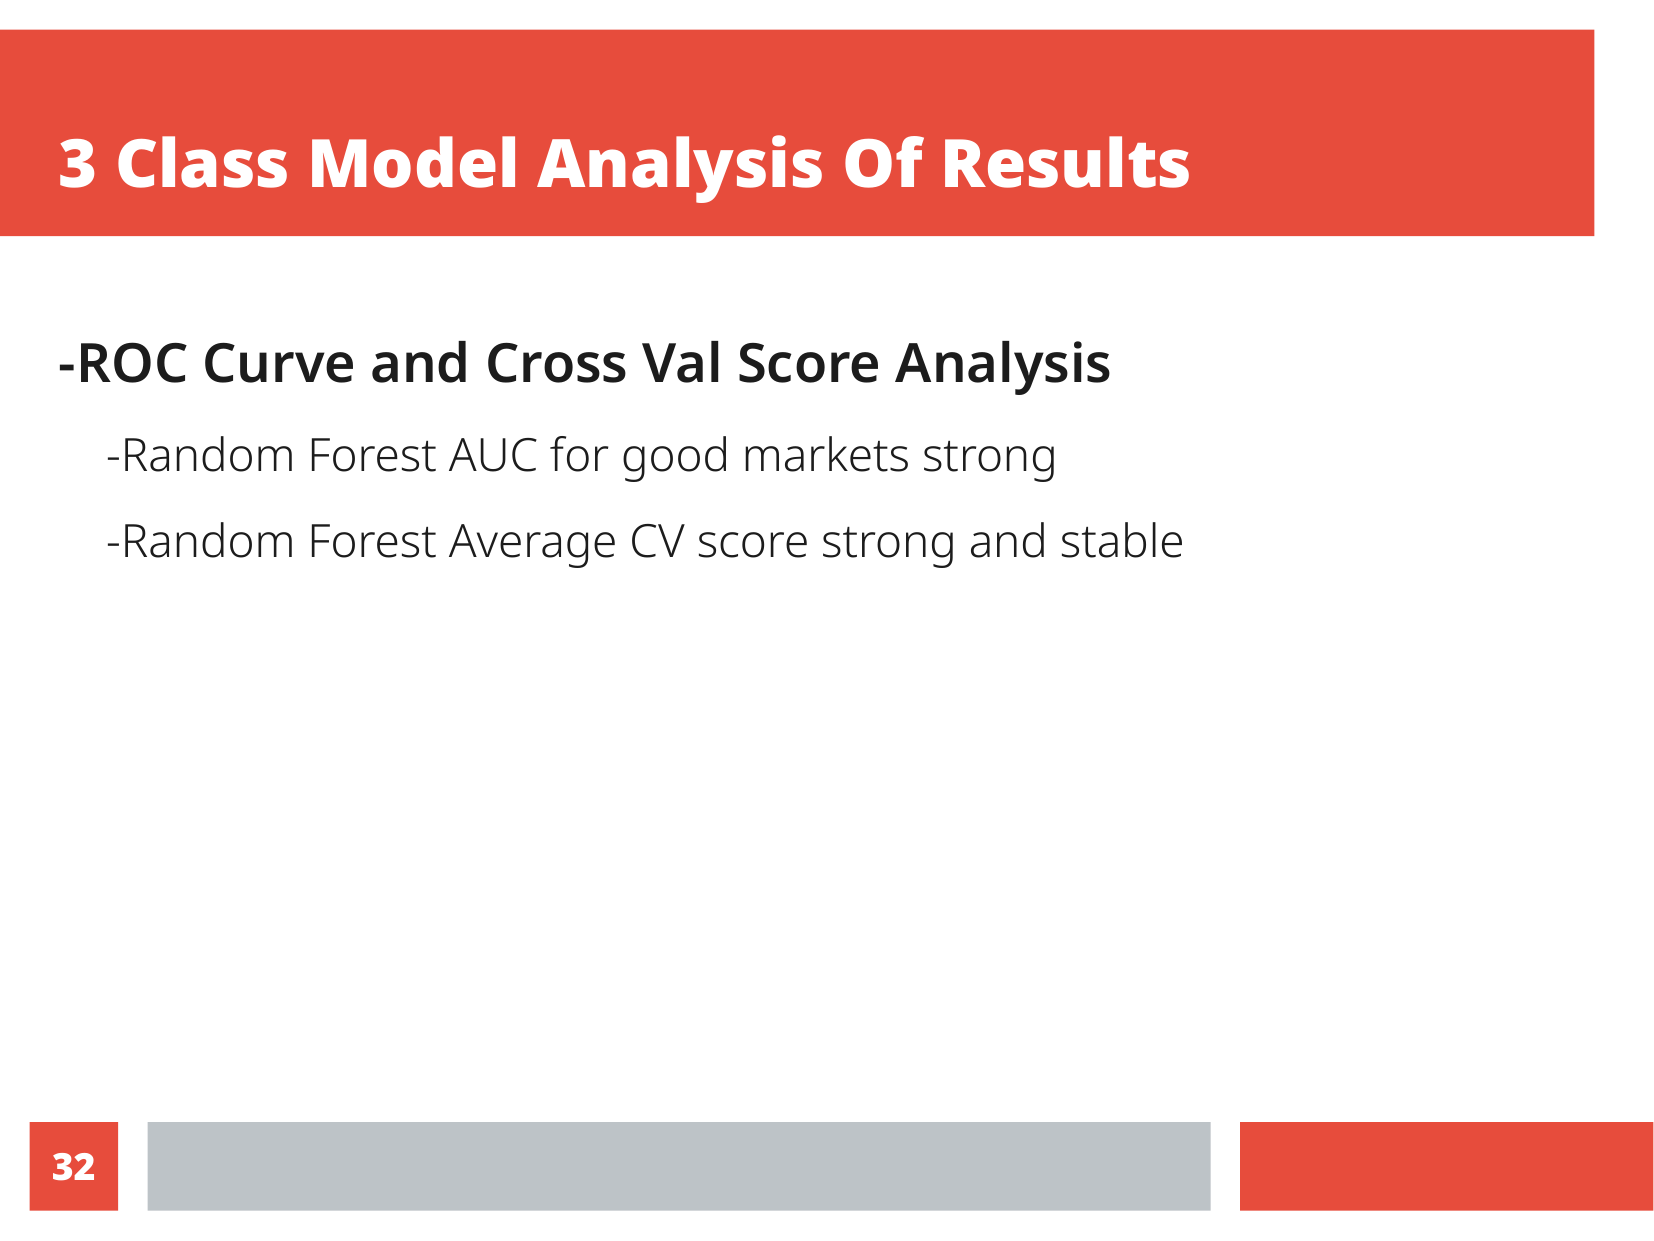

# 3 Class Model Analysis Of Results
-ROC Curve and Cross Val Score Analysis
-Random Forest AUC for good markets strong
-Random Forest Average CV score strong and stable
32